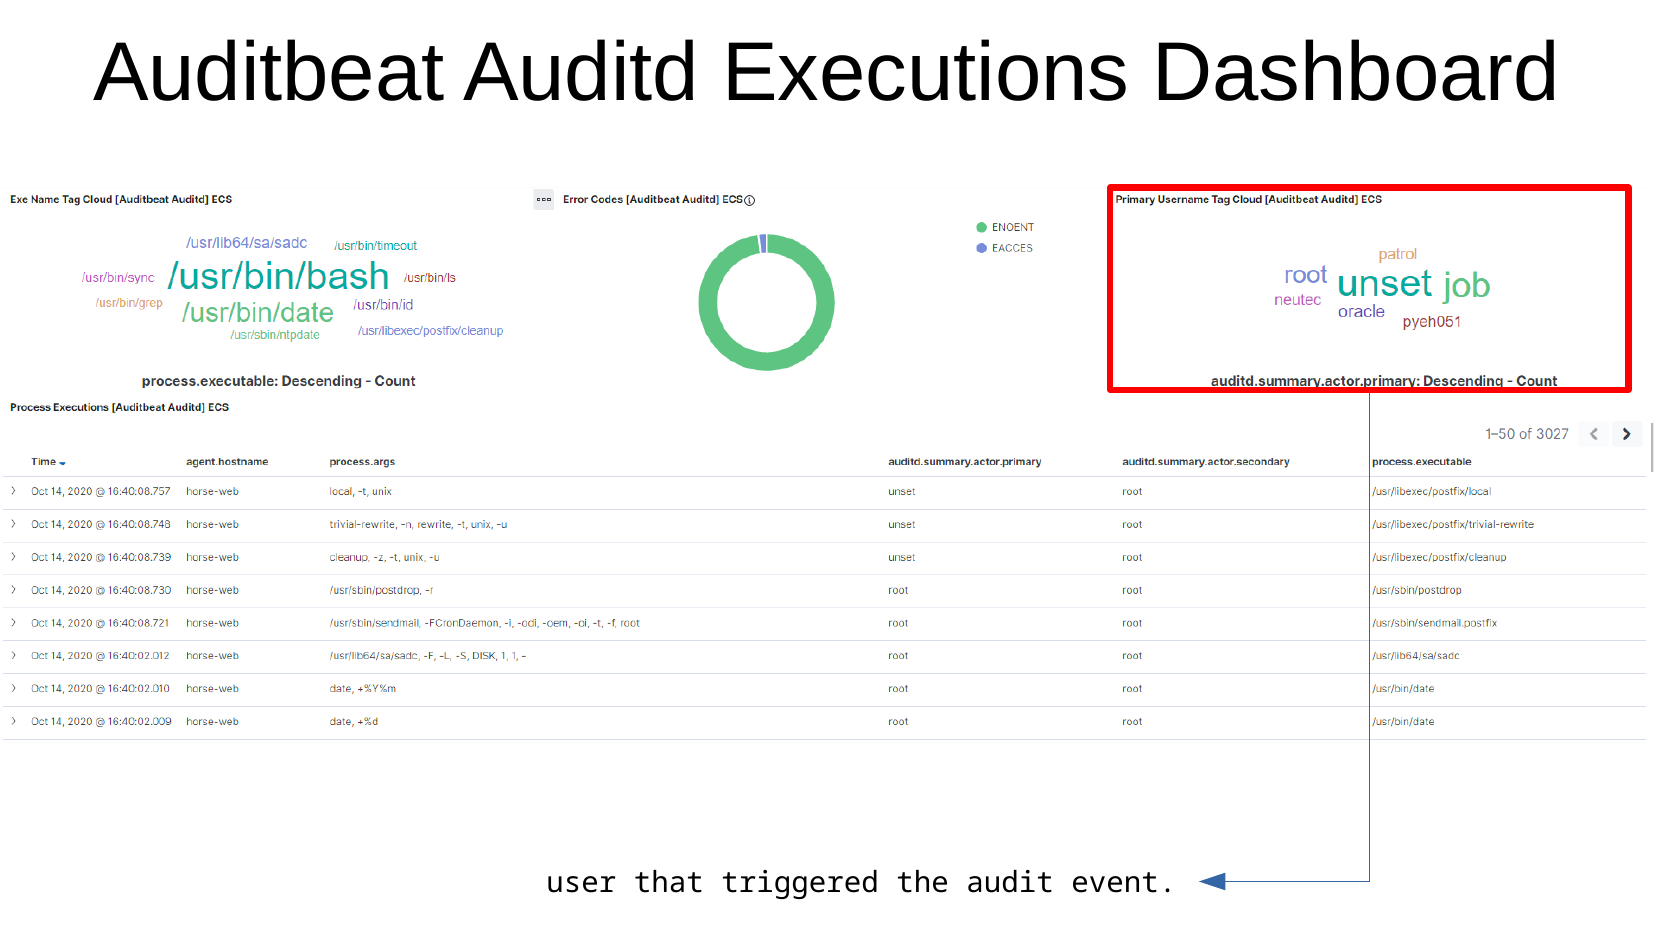

Auditbeat Auditd Executions Dashboard
user that triggered the audit event.